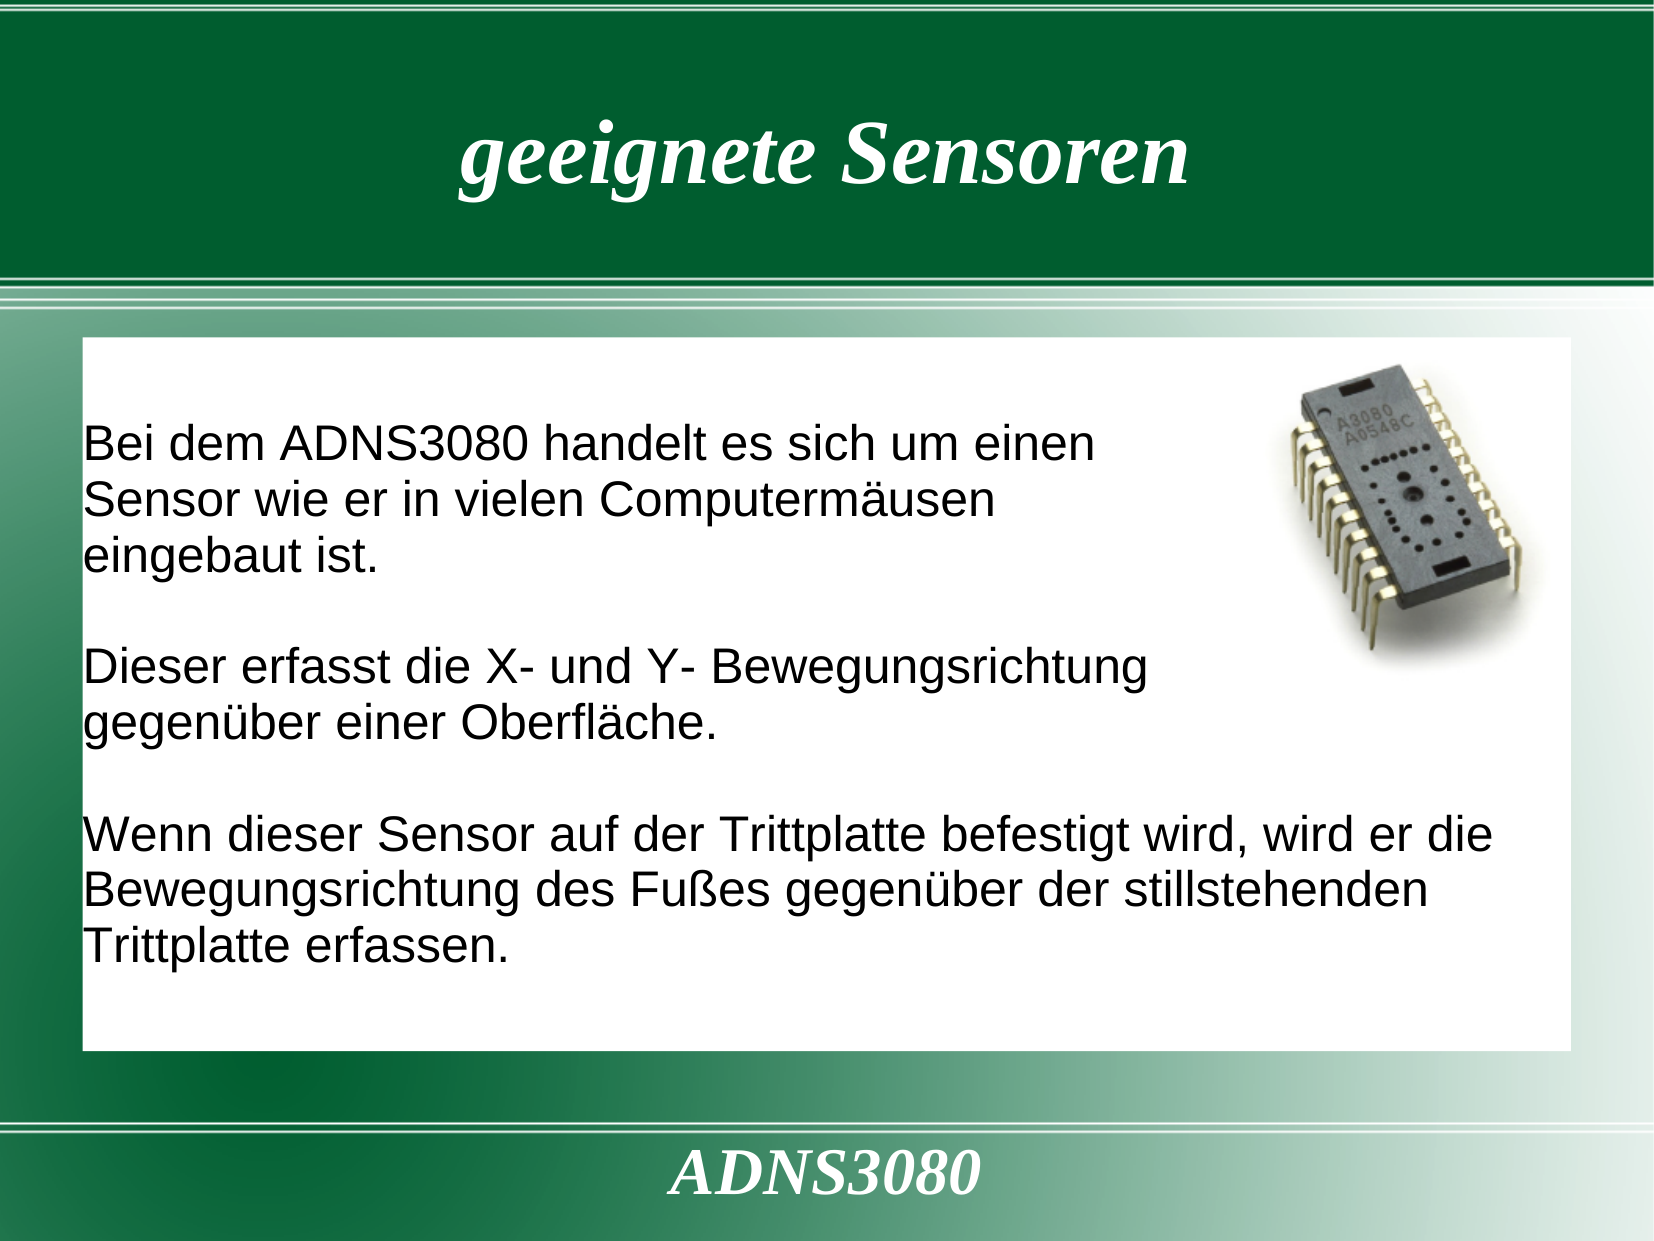

# geeignete Sensoren
Bei dem ADNS3080 handelt es sich um einen
Sensor wie er in vielen Computermäusen
eingebaut ist.
Dieser erfasst die X- und Y- Bewegungsrichtung
gegenüber einer Oberfläche.
Wenn dieser Sensor auf der Trittplatte befestigt wird, wird er die Bewegungsrichtung des Fußes gegenüber der stillstehenden Trittplatte erfassen.
ADNS3080